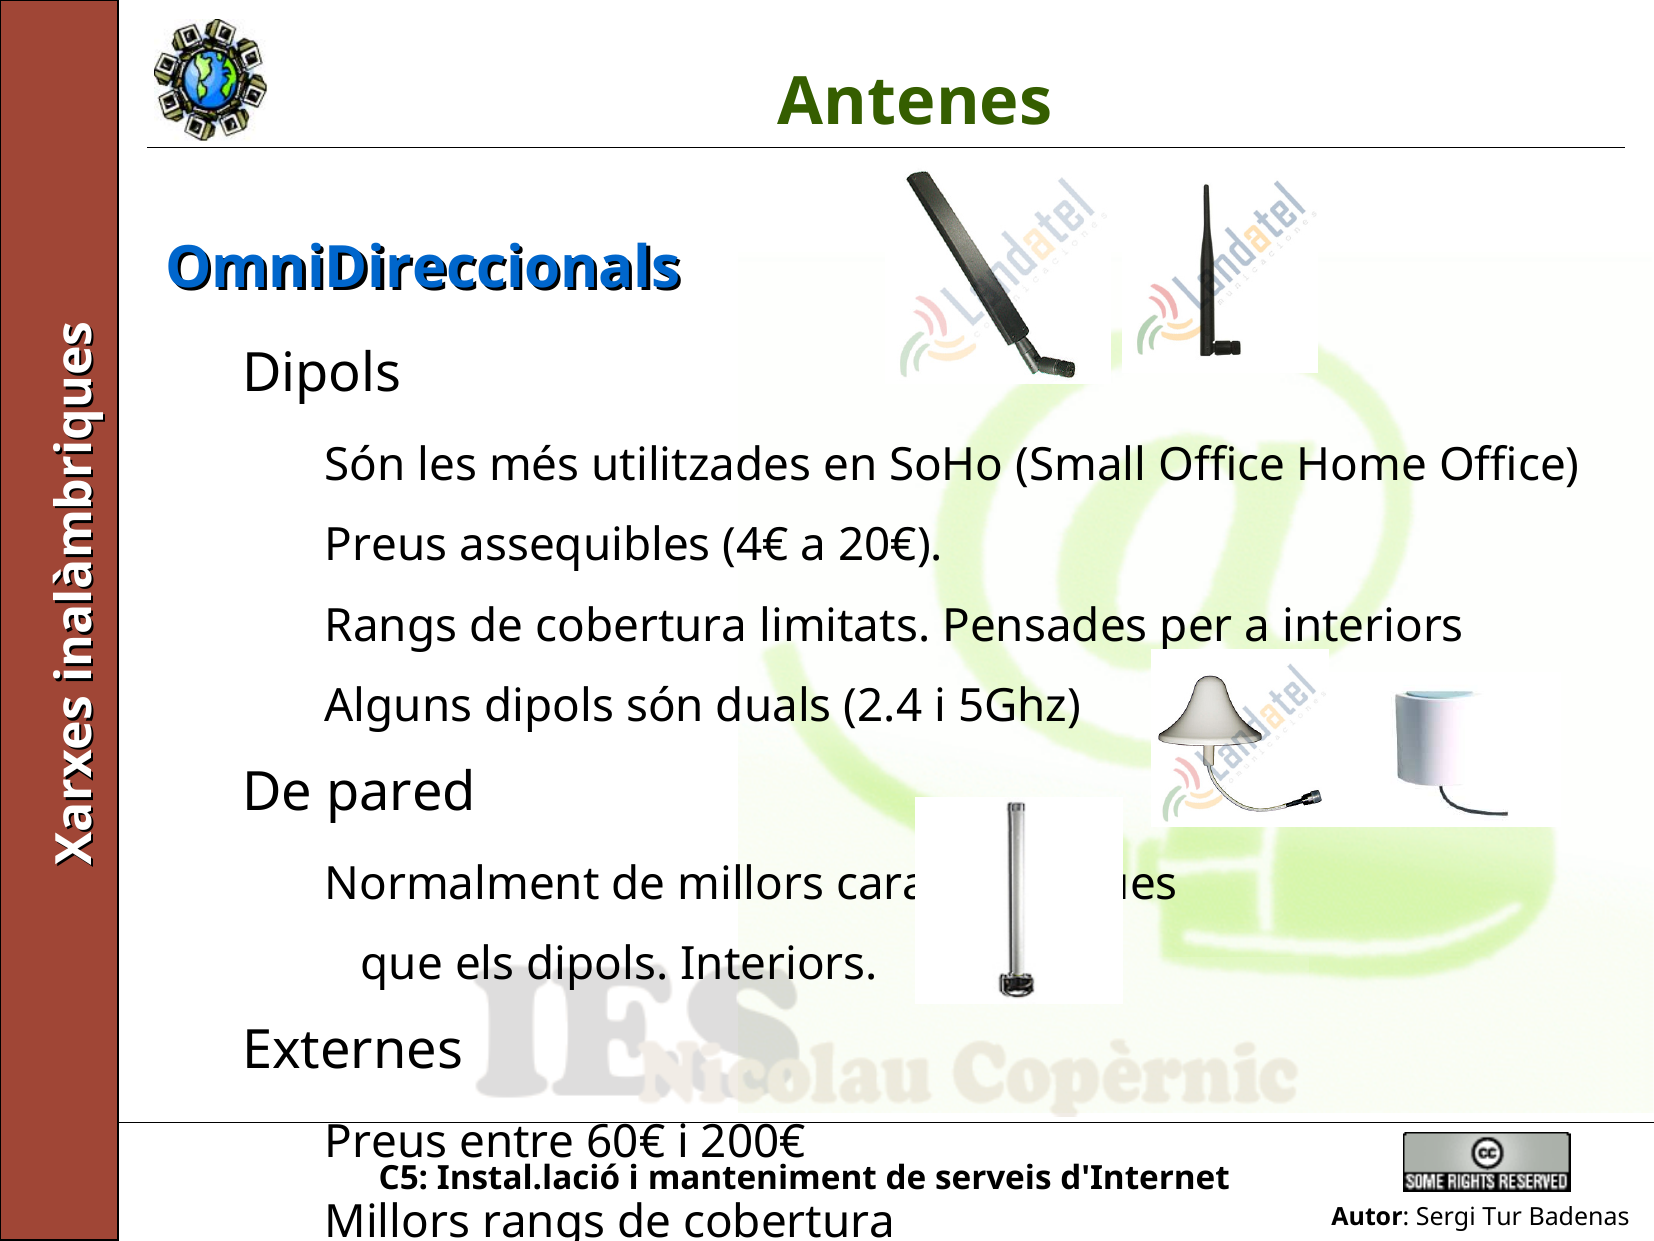

# Antenes
OmniDireccionals
Dipols
Són les més utilitzades en SoHo (Small Office Home Office)
Preus assequibles (4€ a 20€).
Rangs de cobertura limitats. Pensades per a interiors
Alguns dipols són duals (2.4 i 5Ghz)
De pared
Normalment de millors característiques
 que els dipols. Interiors.
Externes
Preus entre 60€ i 200€
Millors rangs de cobertura
Baixa cobertura vertical (cobreixen una àrea a similar alçada)